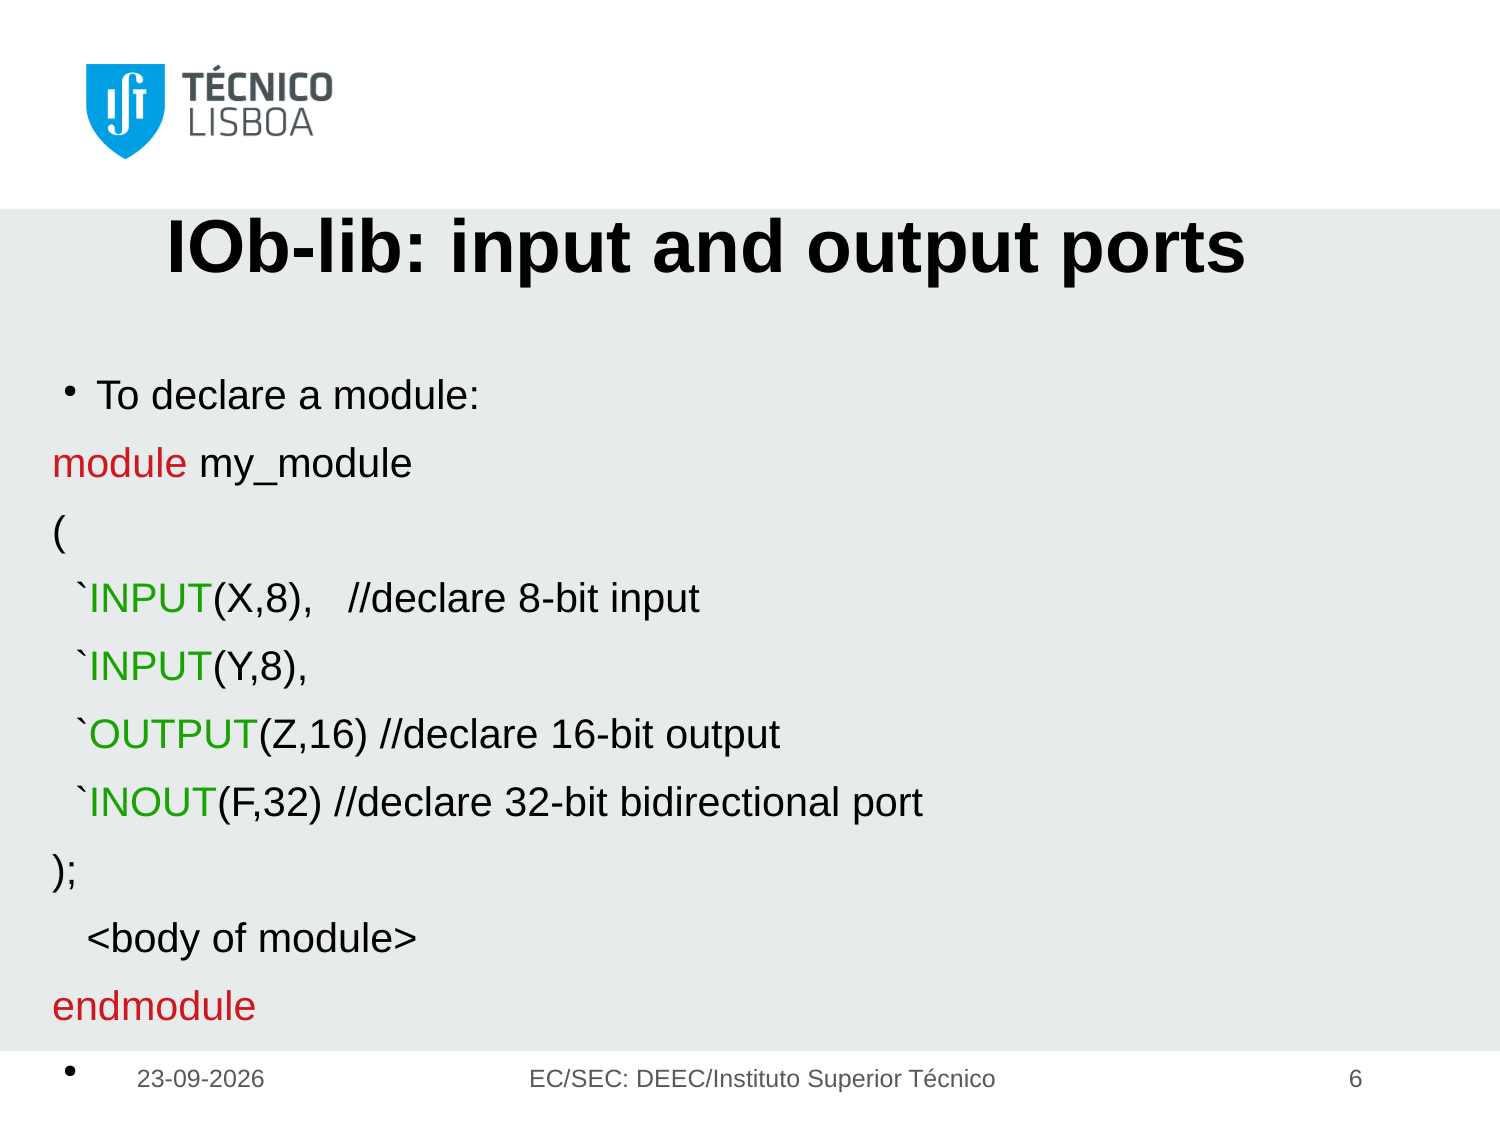

# IOb-lib: input and output ports
To declare a module:
module my_module
(
 `INPUT(X,8), //declare 8-bit input
 `INPUT(Y,8),
 `OUTPUT(Z,16) //declare 16-bit output
 `INOUT(F,32) //declare 32-bit bidirectional port
);
 <body of module>
endmodule
EC/SEC: DEEC/Instituto Superior Técnico